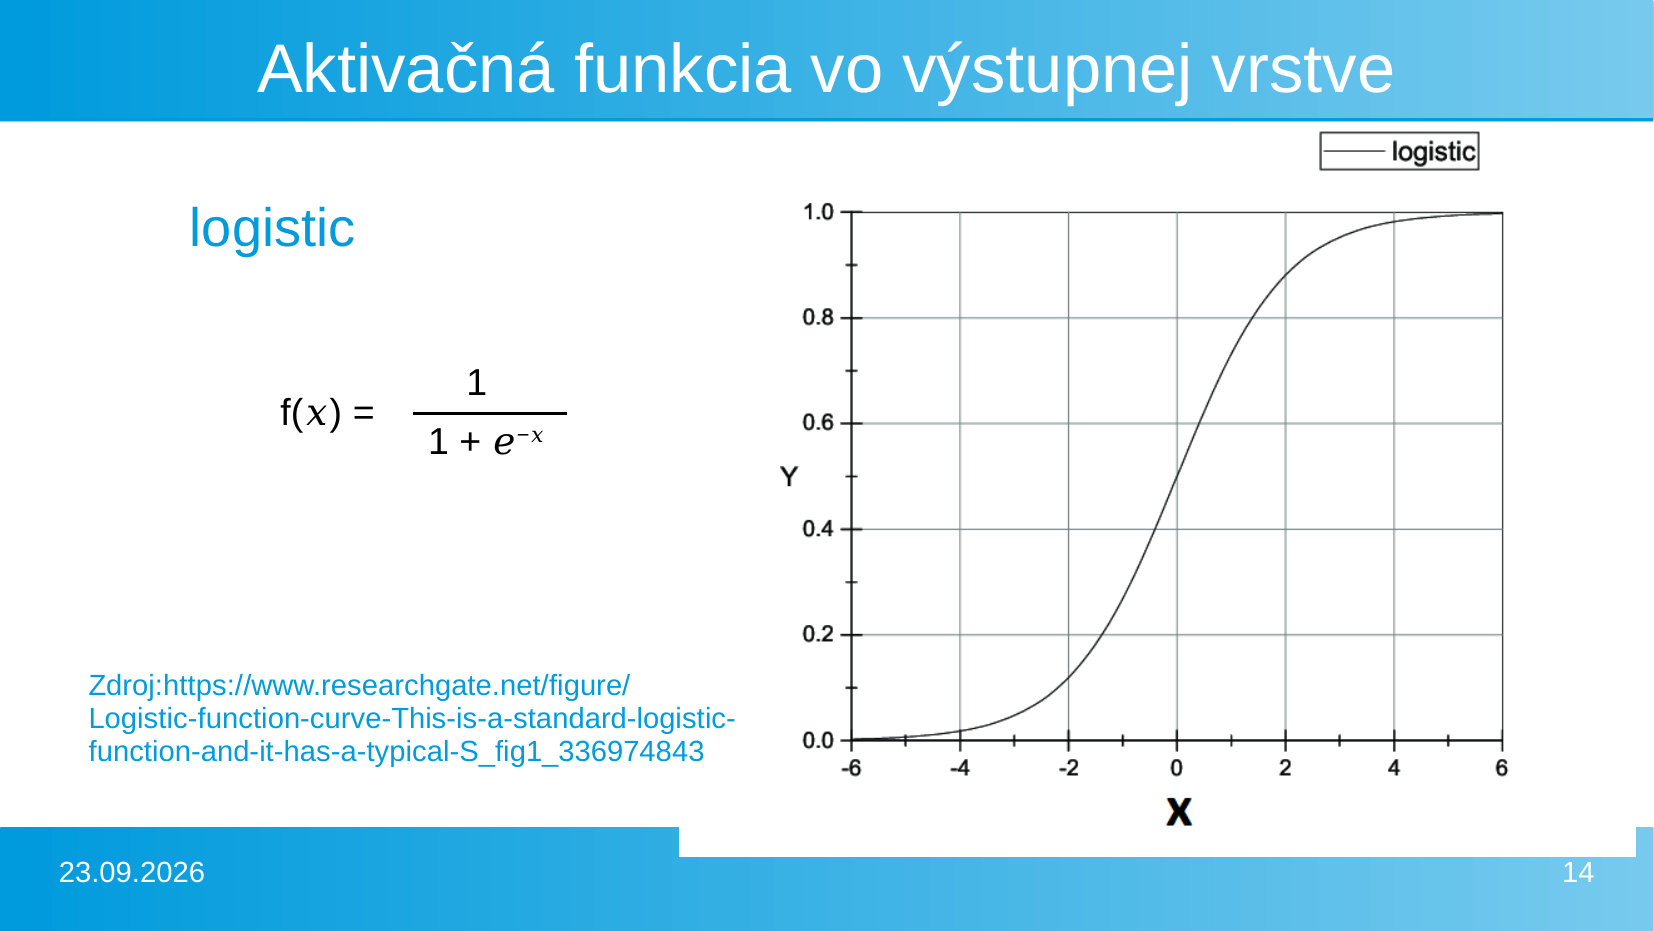

# Aktivačná funkcia vo výstupnej vrstve
logistic
1
f(𝑥) =
1 + 𝑒−𝑥
Zdroj:https://www.researchgate.net/figure/Logistic-function-curve-This-is-a-standard-logistic-function-and-it-has-a-typical-S_fig1_336974843
14